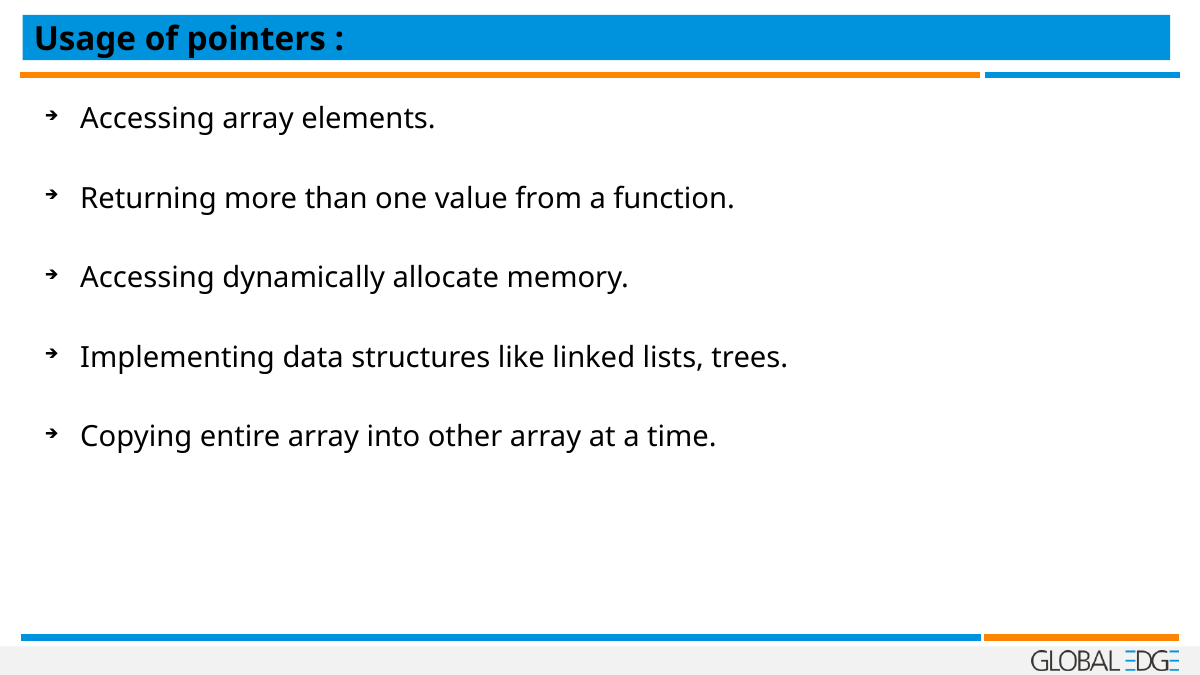

Usage of pointers :
Accessing array elements.
Returning more than one value from a function.
Accessing dynamically allocate memory.
Implementing data structures like linked lists, trees.
Copying entire array into other array at a time.